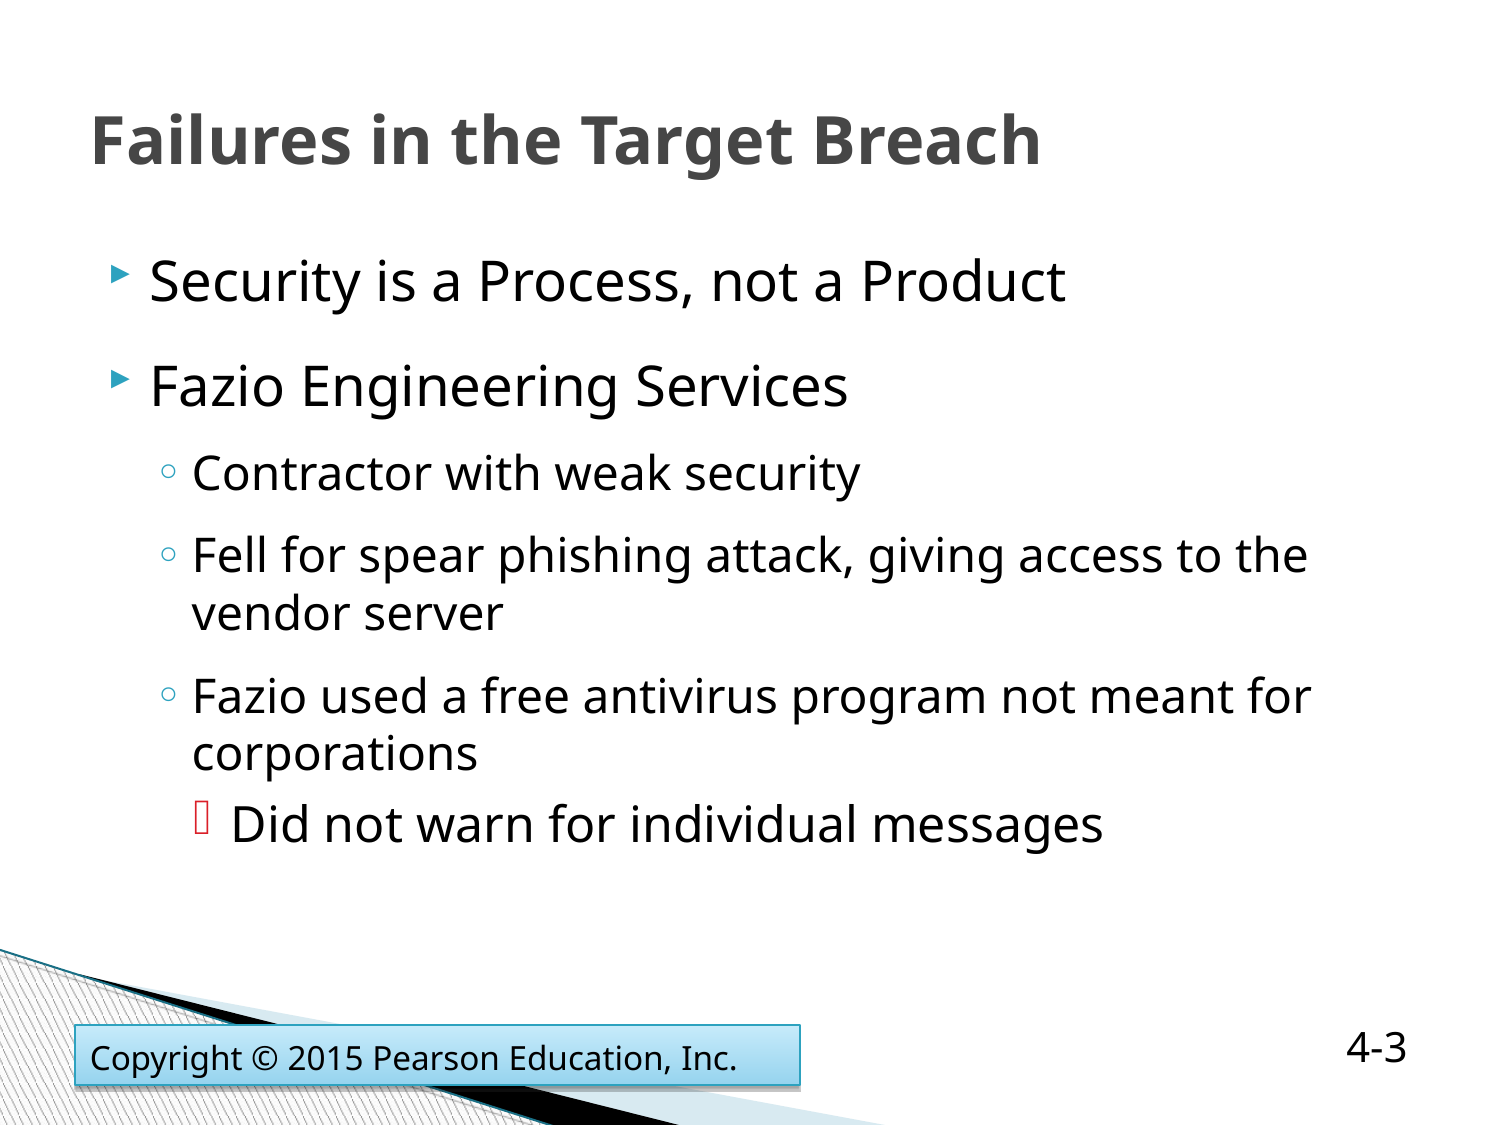

Failures in the Target Breach
# Security is a Process, not a Product
Fazio Engineering Services
Contractor with weak security
Fell for spear phishing attack, giving access to the vendor server
Fazio used a free antivirus program not meant for corporations
Did not warn for individual messages
Copyright © 2015 Pearson Education, Inc.